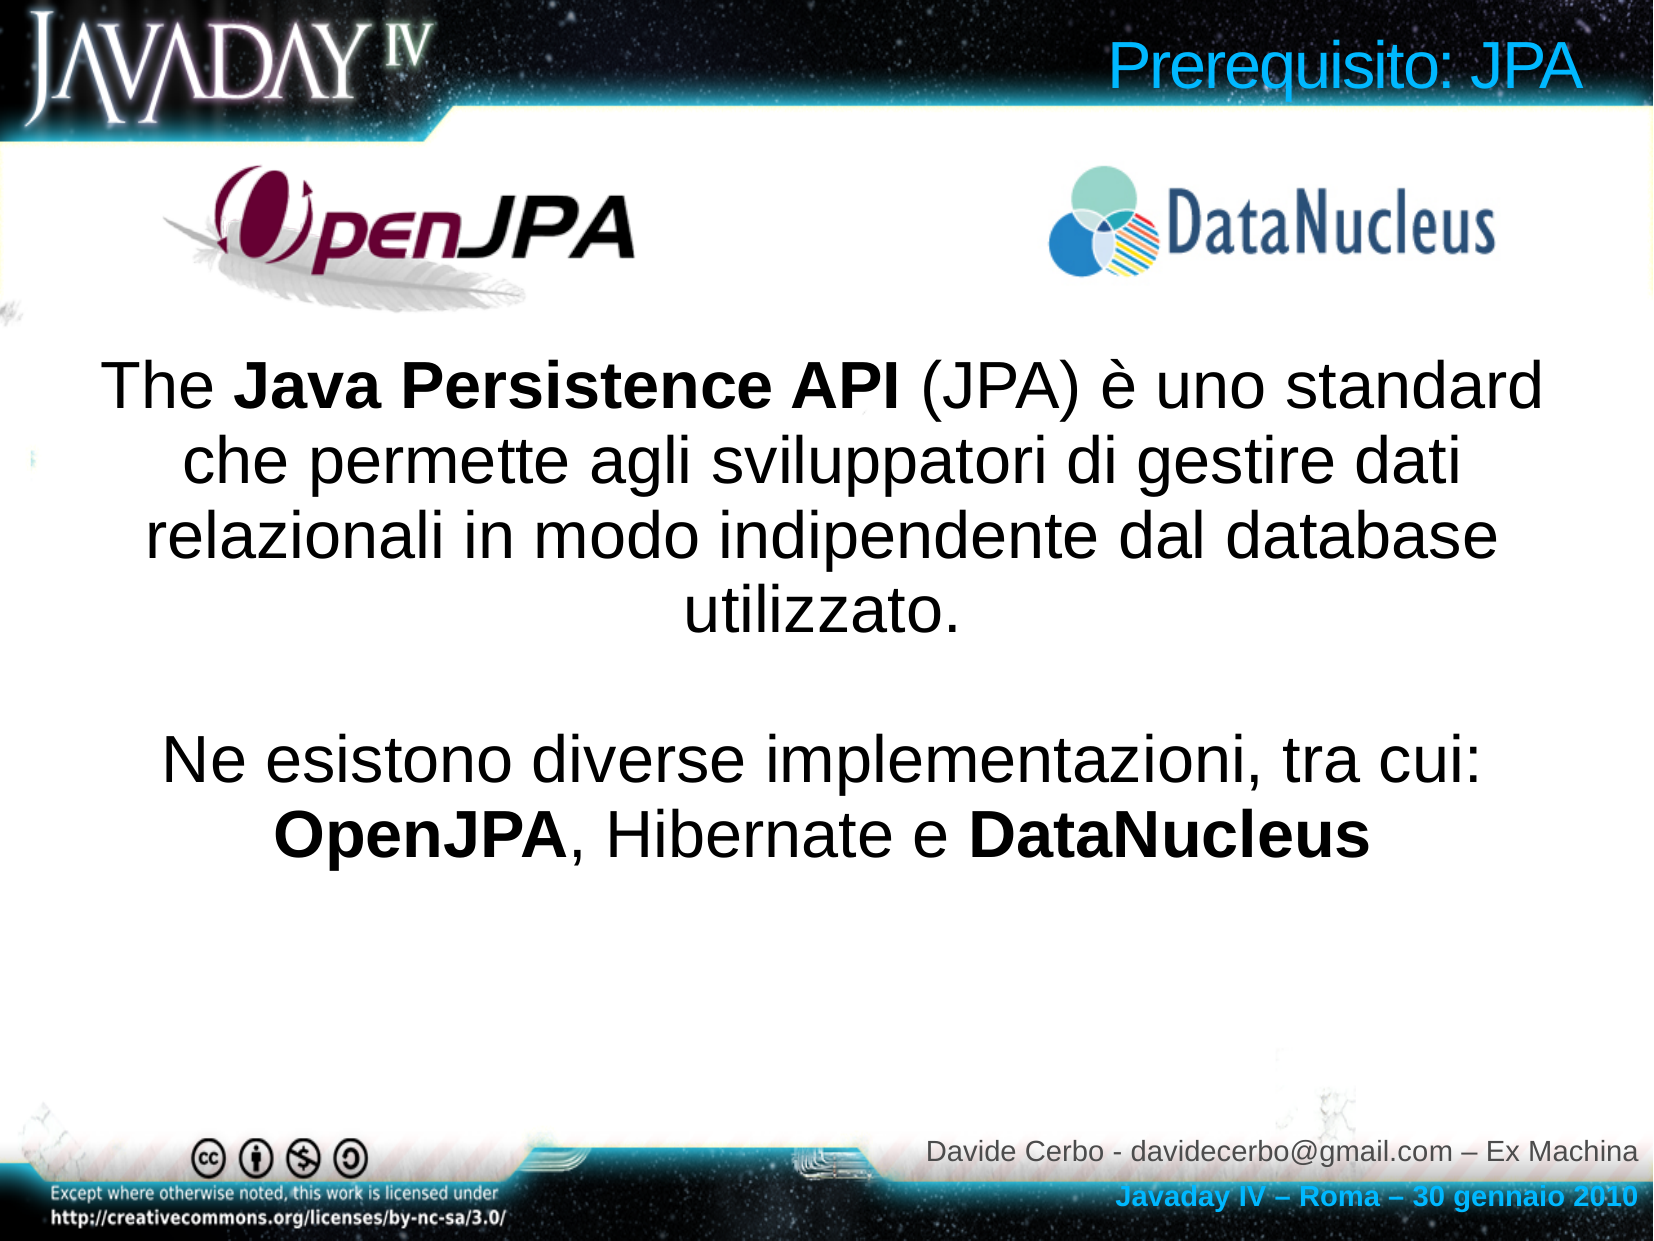

# Prerequisito: JPA
The Java Persistence API (JPA) è uno standard che permette agli sviluppatori di gestire dati relazionali in modo indipendente dal database utilizzato.
Ne esistono diverse implementazioni, tra cui:
OpenJPA, Hibernate e DataNucleus